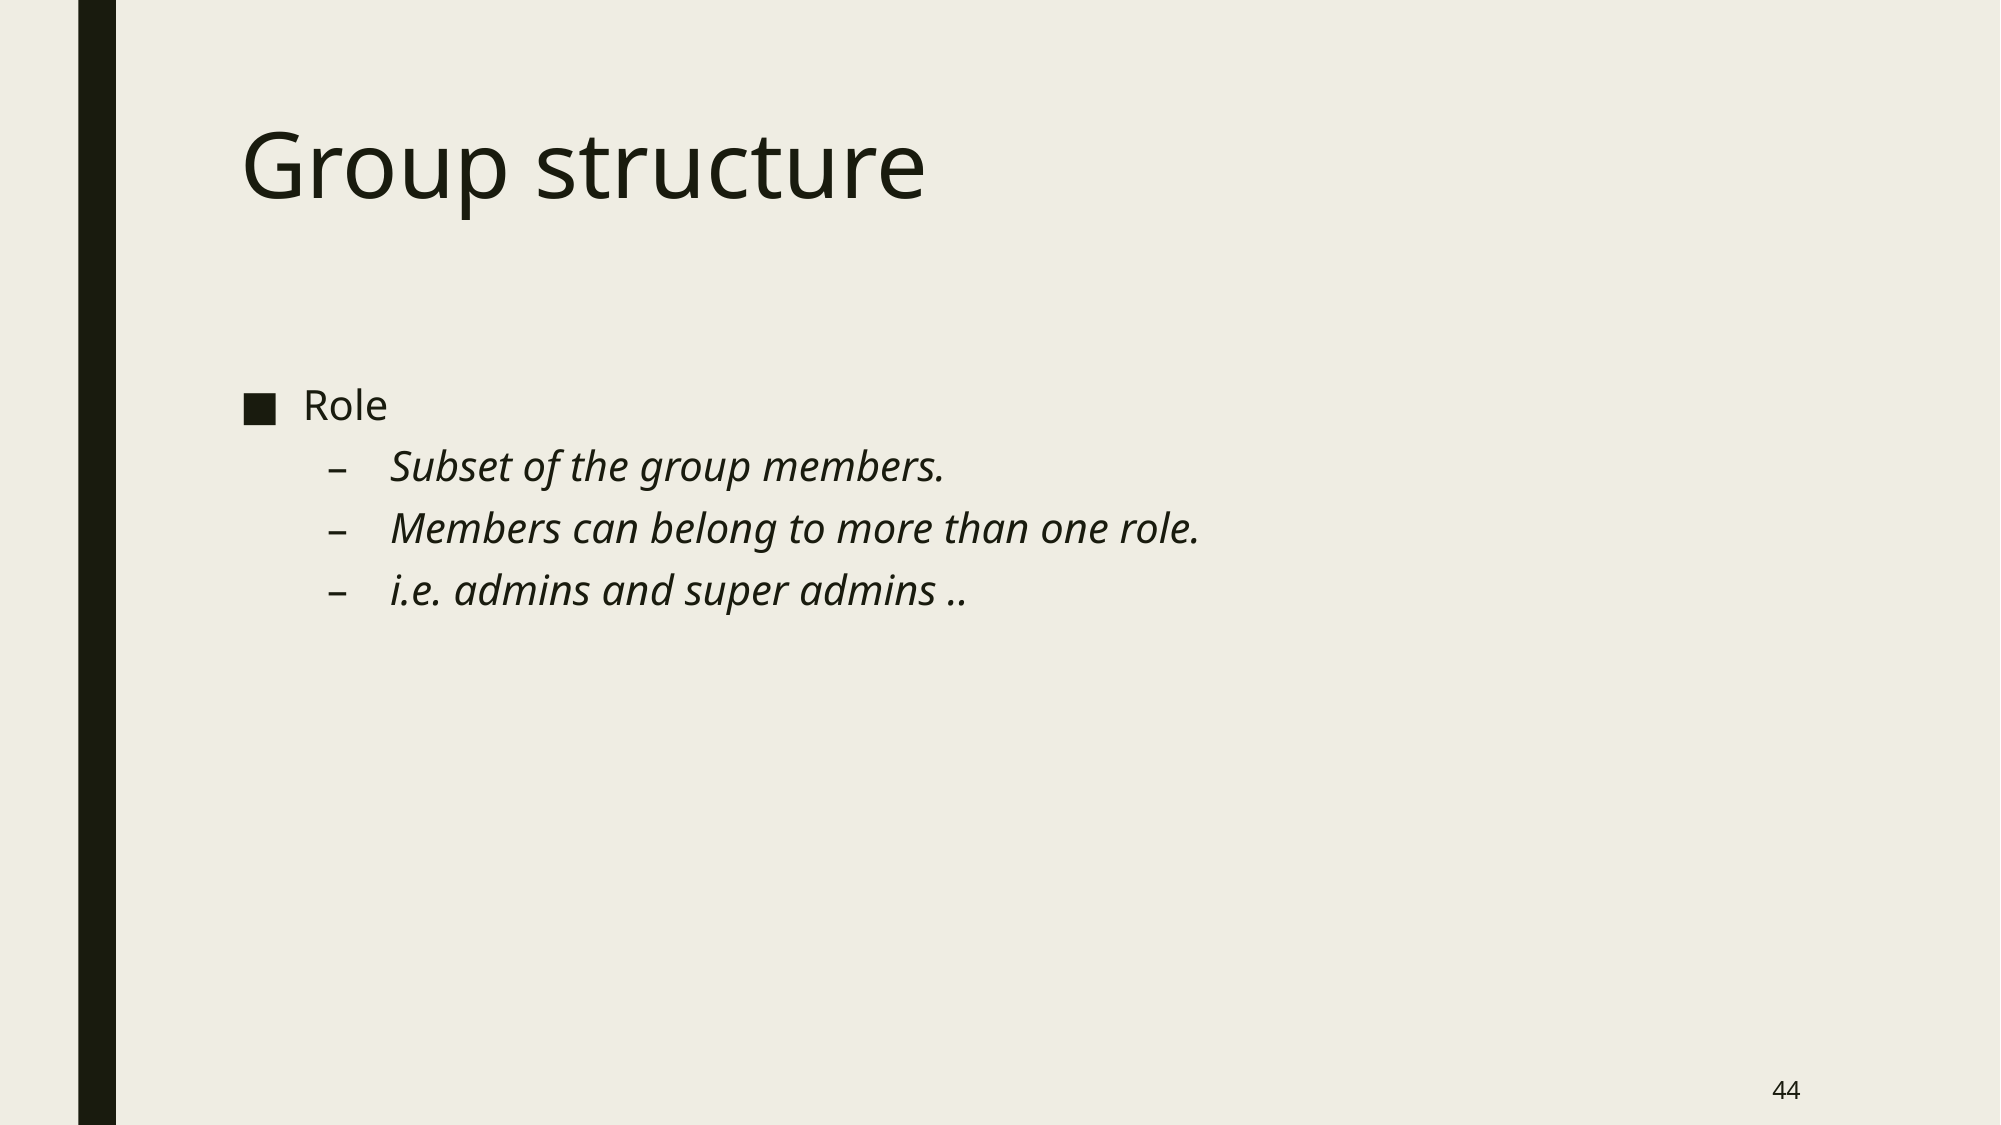

# Group structure
Role
Subset of the group members.
Members can belong to more than one role.
i.e. admins and super admins ..